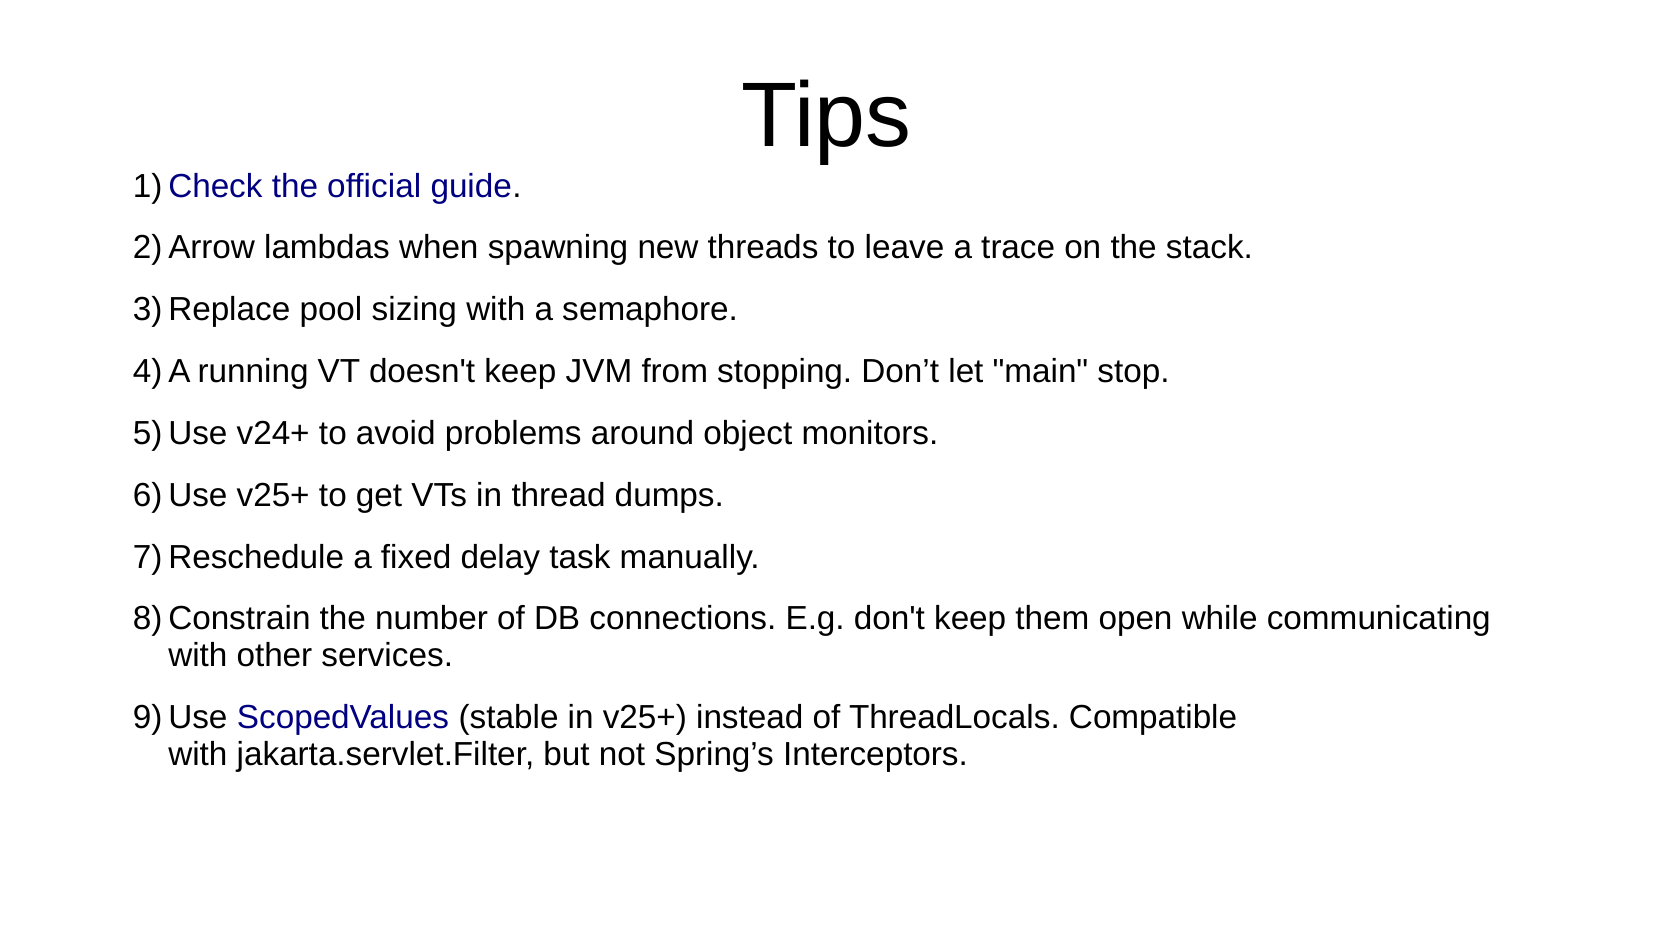

# Tips
Check the official guide.
Arrow lambdas when spawning new threads to leave a trace on the stack.
Replace pool sizing with a semaphore.
A running VT doesn't keep JVM from stopping. Don’t let "main" stop.
Use v24+ to avoid problems around object monitors.
Use v25+ to get VTs in thread dumps.
Reschedule a fixed delay task manually.
Constrain the number of DB connections. E.g. don't keep them open while communicating with other services.
Use ScopedValues (stable in v25+) instead of ThreadLocals. Compatible with jakarta.servlet.Filter, but not Spring’s Interceptors.